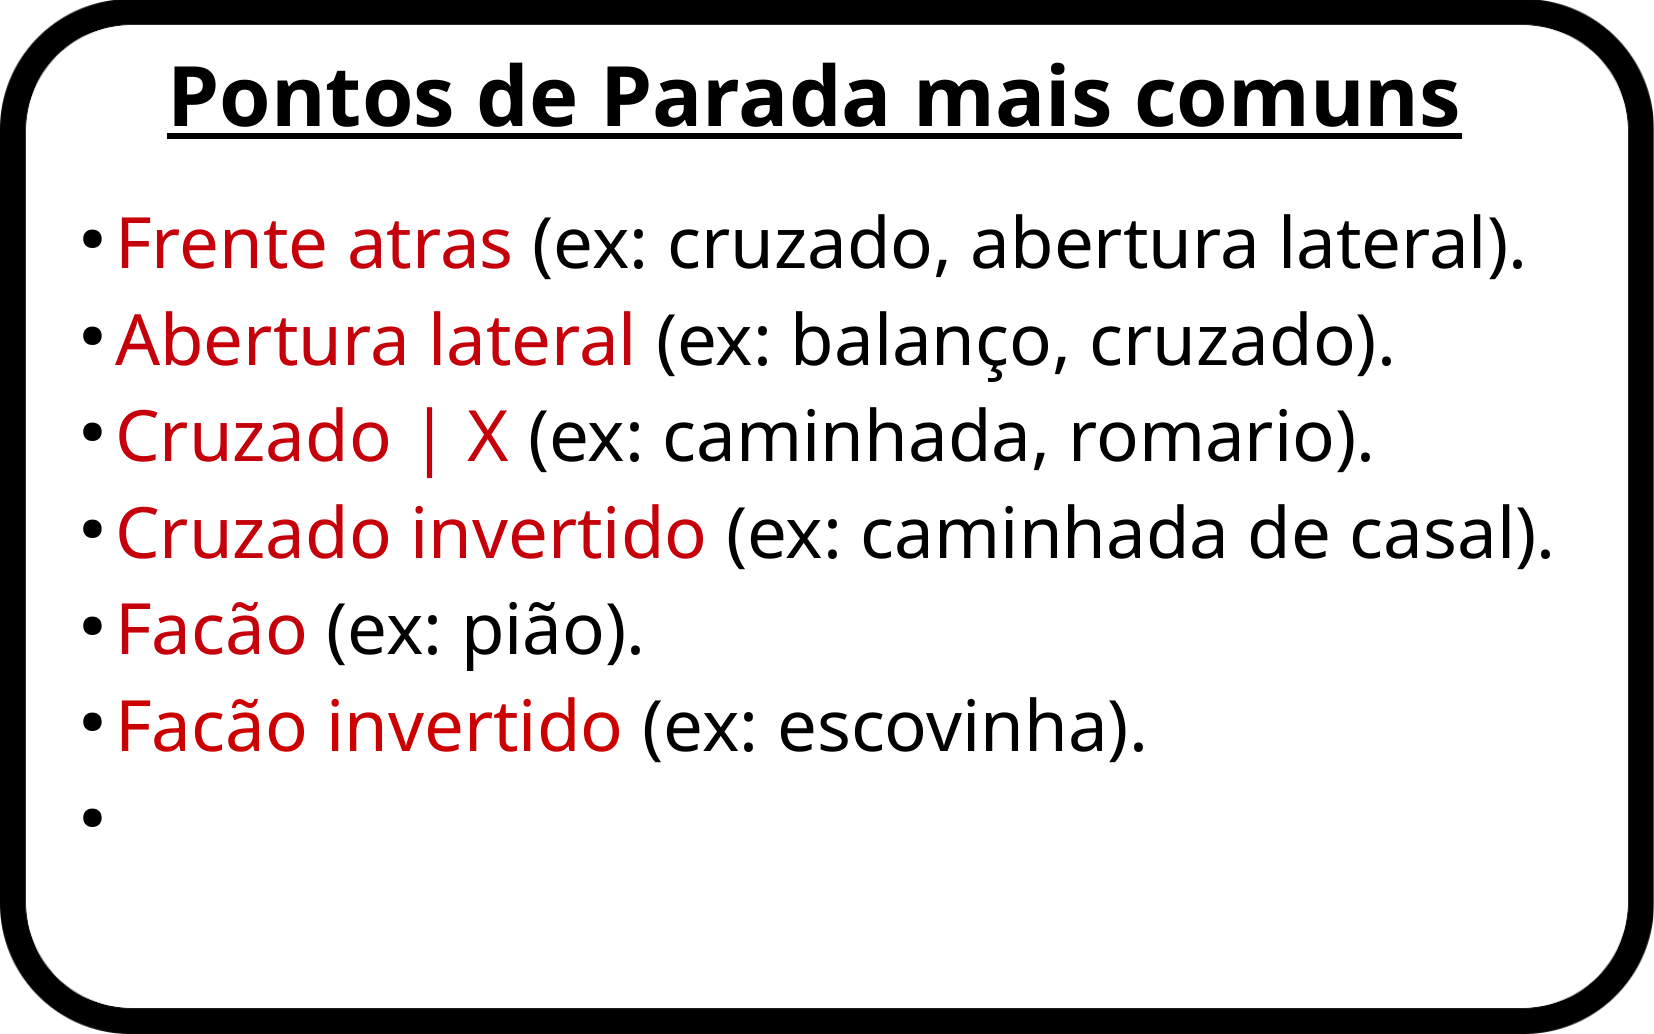

# Pontos de Parada mais comuns
Frente atras (ex: cruzado, abertura lateral).
Abertura lateral (ex: balanço, cruzado).
Cruzado | X (ex: caminhada, romario).
Cruzado invertido (ex: caminhada de casal).
Facão (ex: pião).
Facão invertido (ex: escovinha).